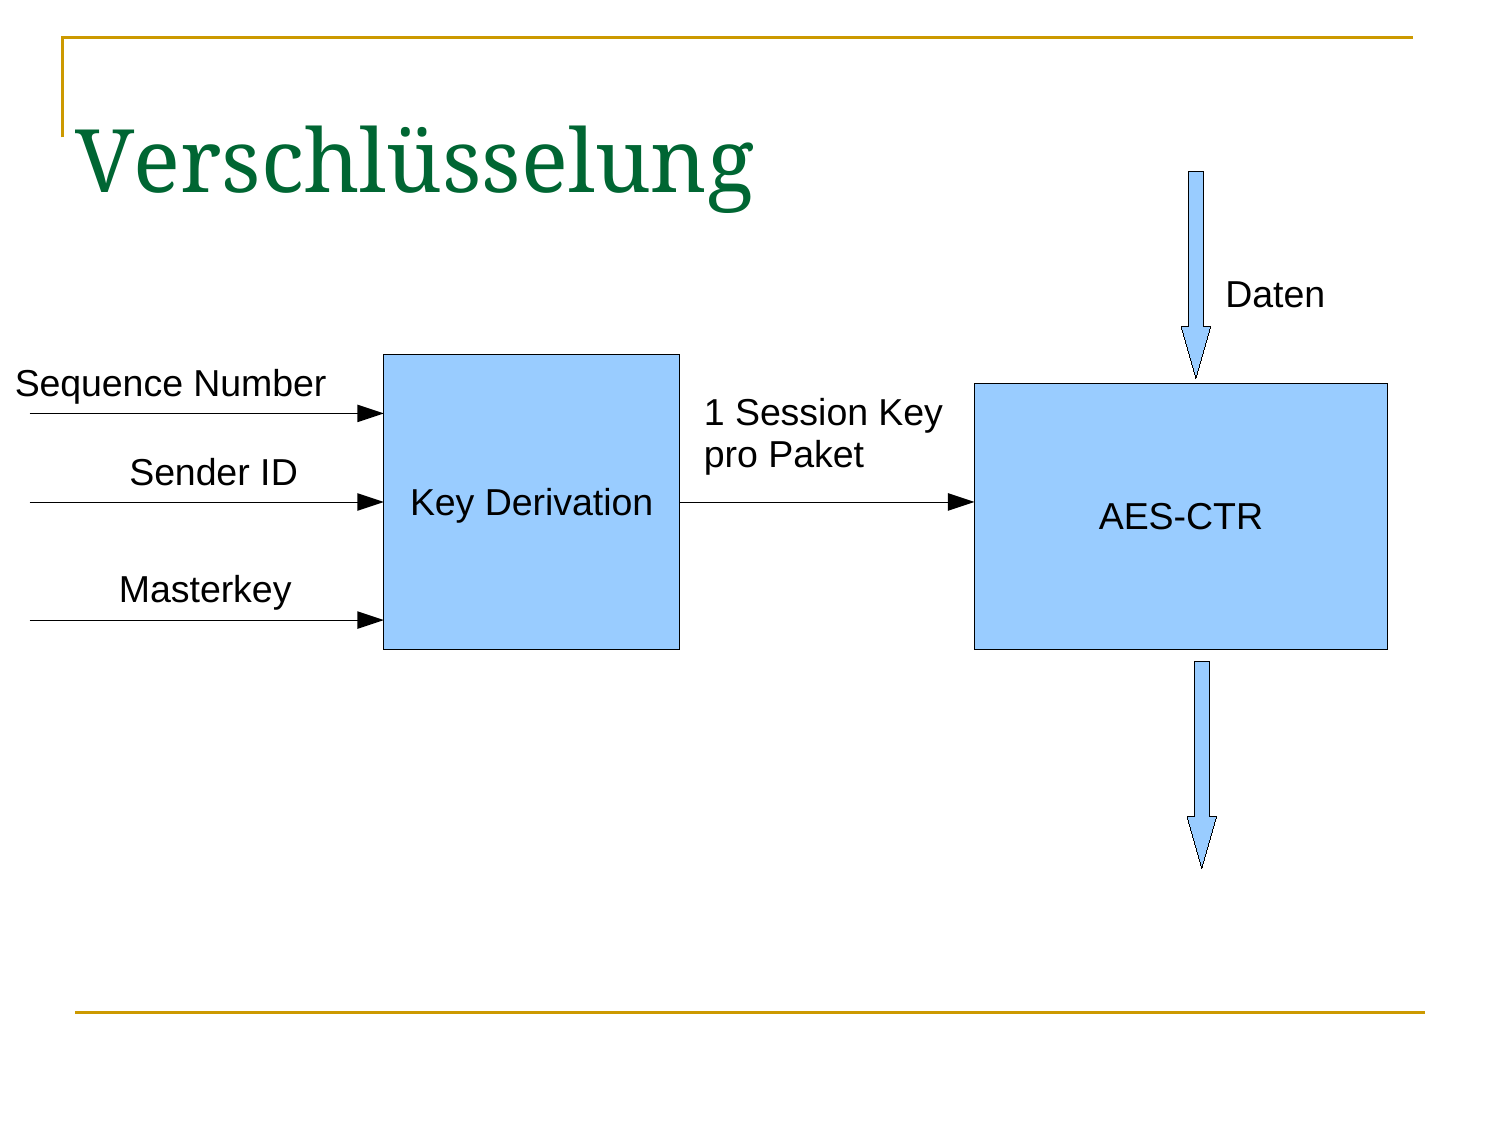

# Verschlüsselung
Daten
Key Derivation
Sequence Number
1 Session Key
pro Paket
AES-CTR
Sender ID
Masterkey